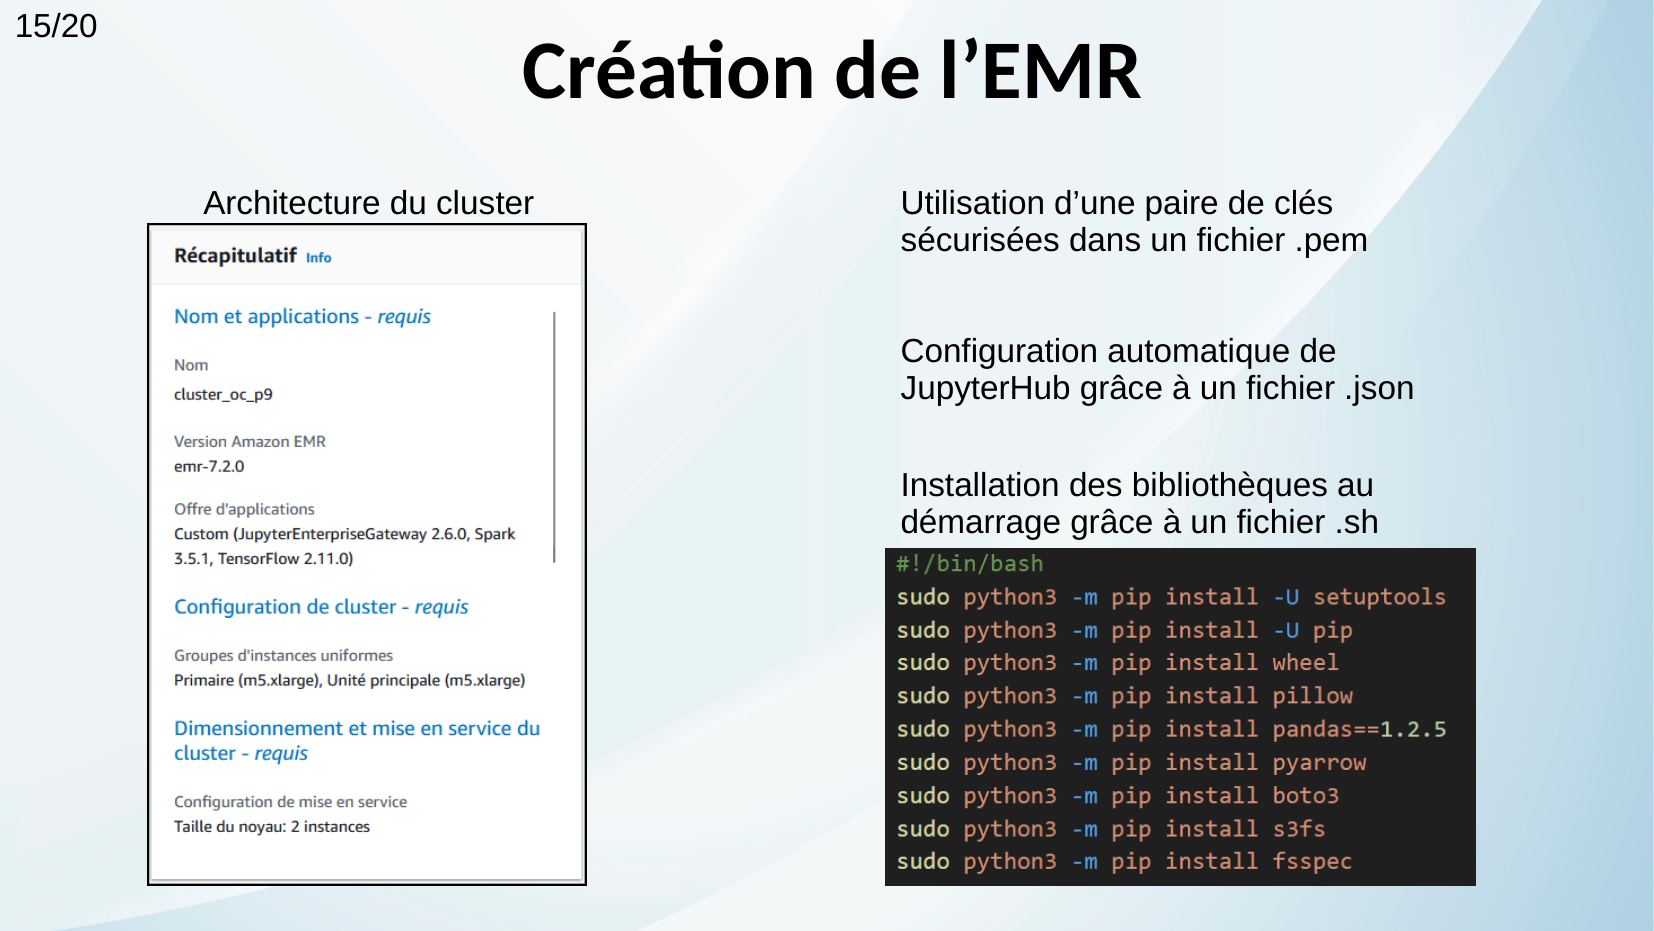

15/20
# Création de l’EMR
Architecture du cluster
Utilisation d’une paire de clés sécurisées dans un fichier .pem
Configuration automatique de JupyterHub grâce à un fichier .json
Installation des bibliothèques au démarrage grâce à un fichier .sh